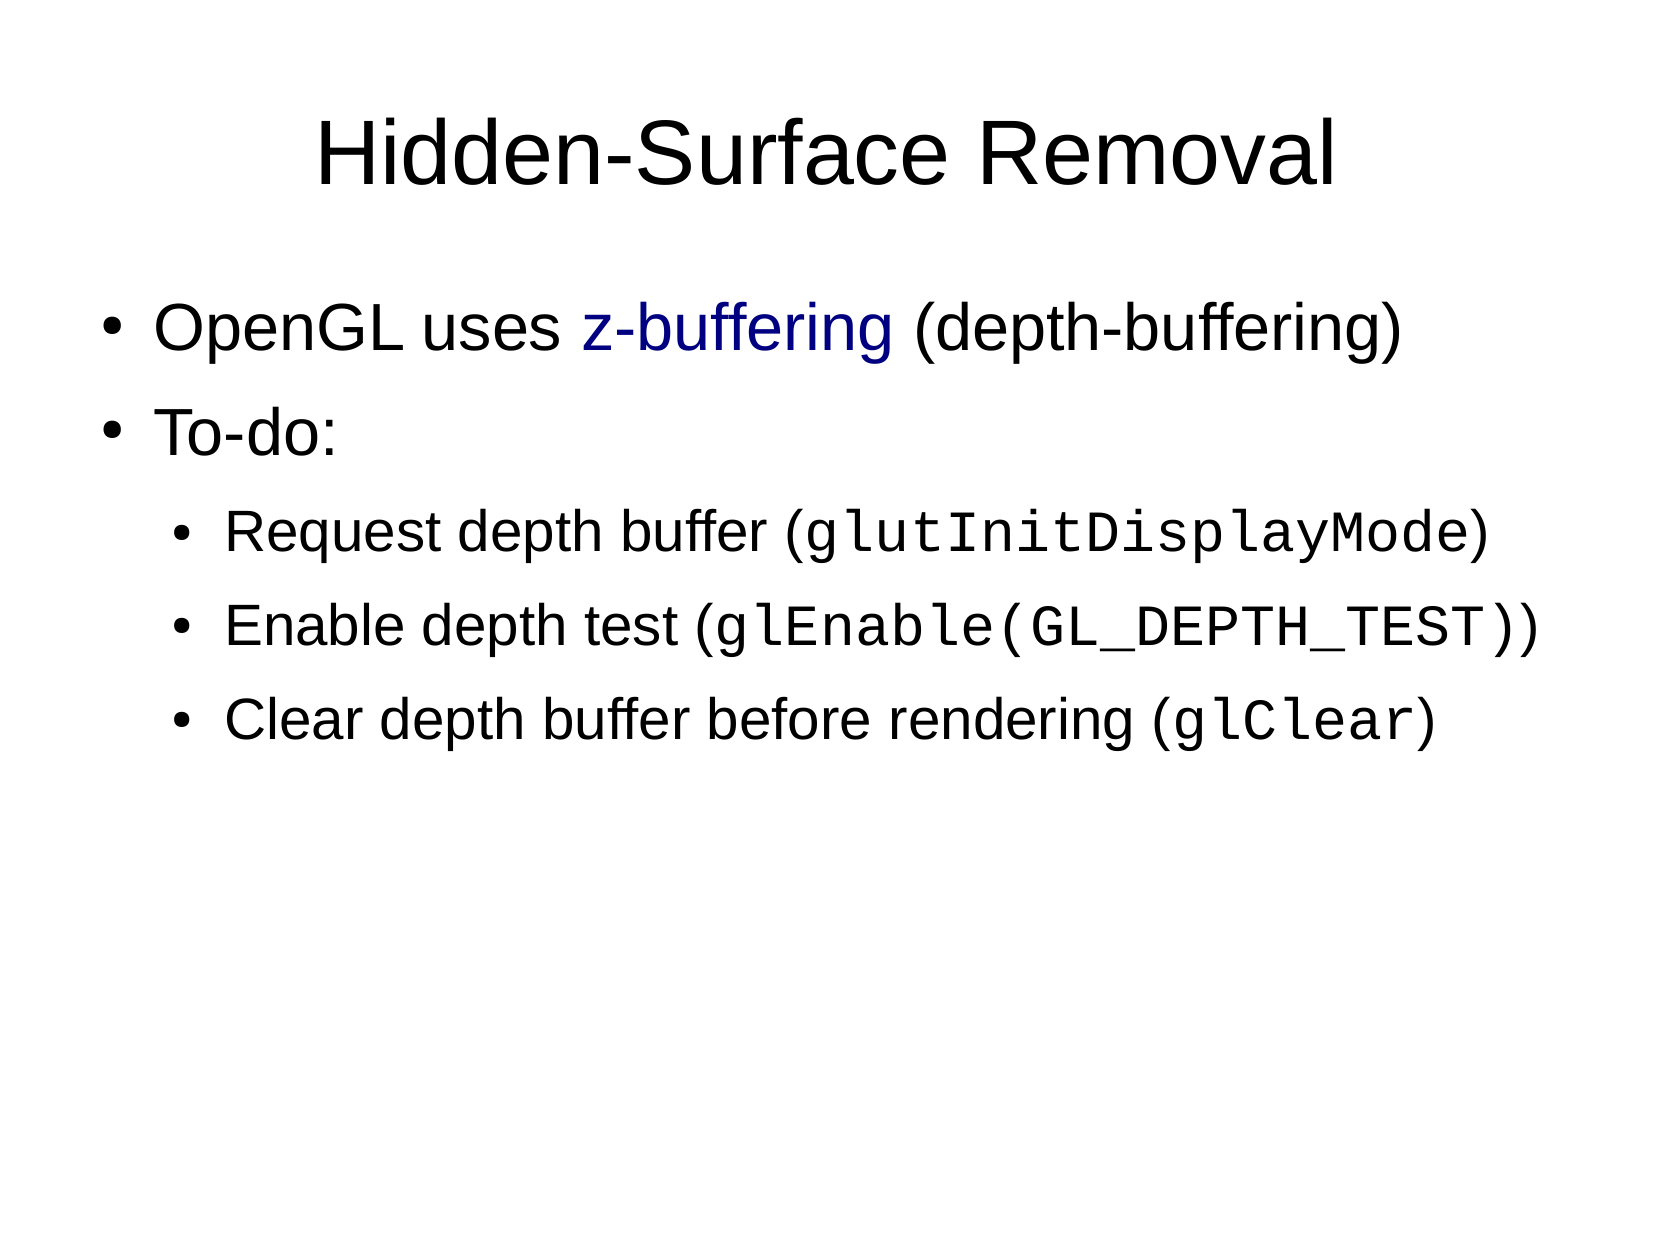

# Hidden-Surface Removal
OpenGL uses z-buffering (depth-buffering)
To-do:
Request depth buffer (glutInitDisplayMode)
Enable depth test (glEnable(GL_DEPTH_TEST))
Clear depth buffer before rendering (glClear)